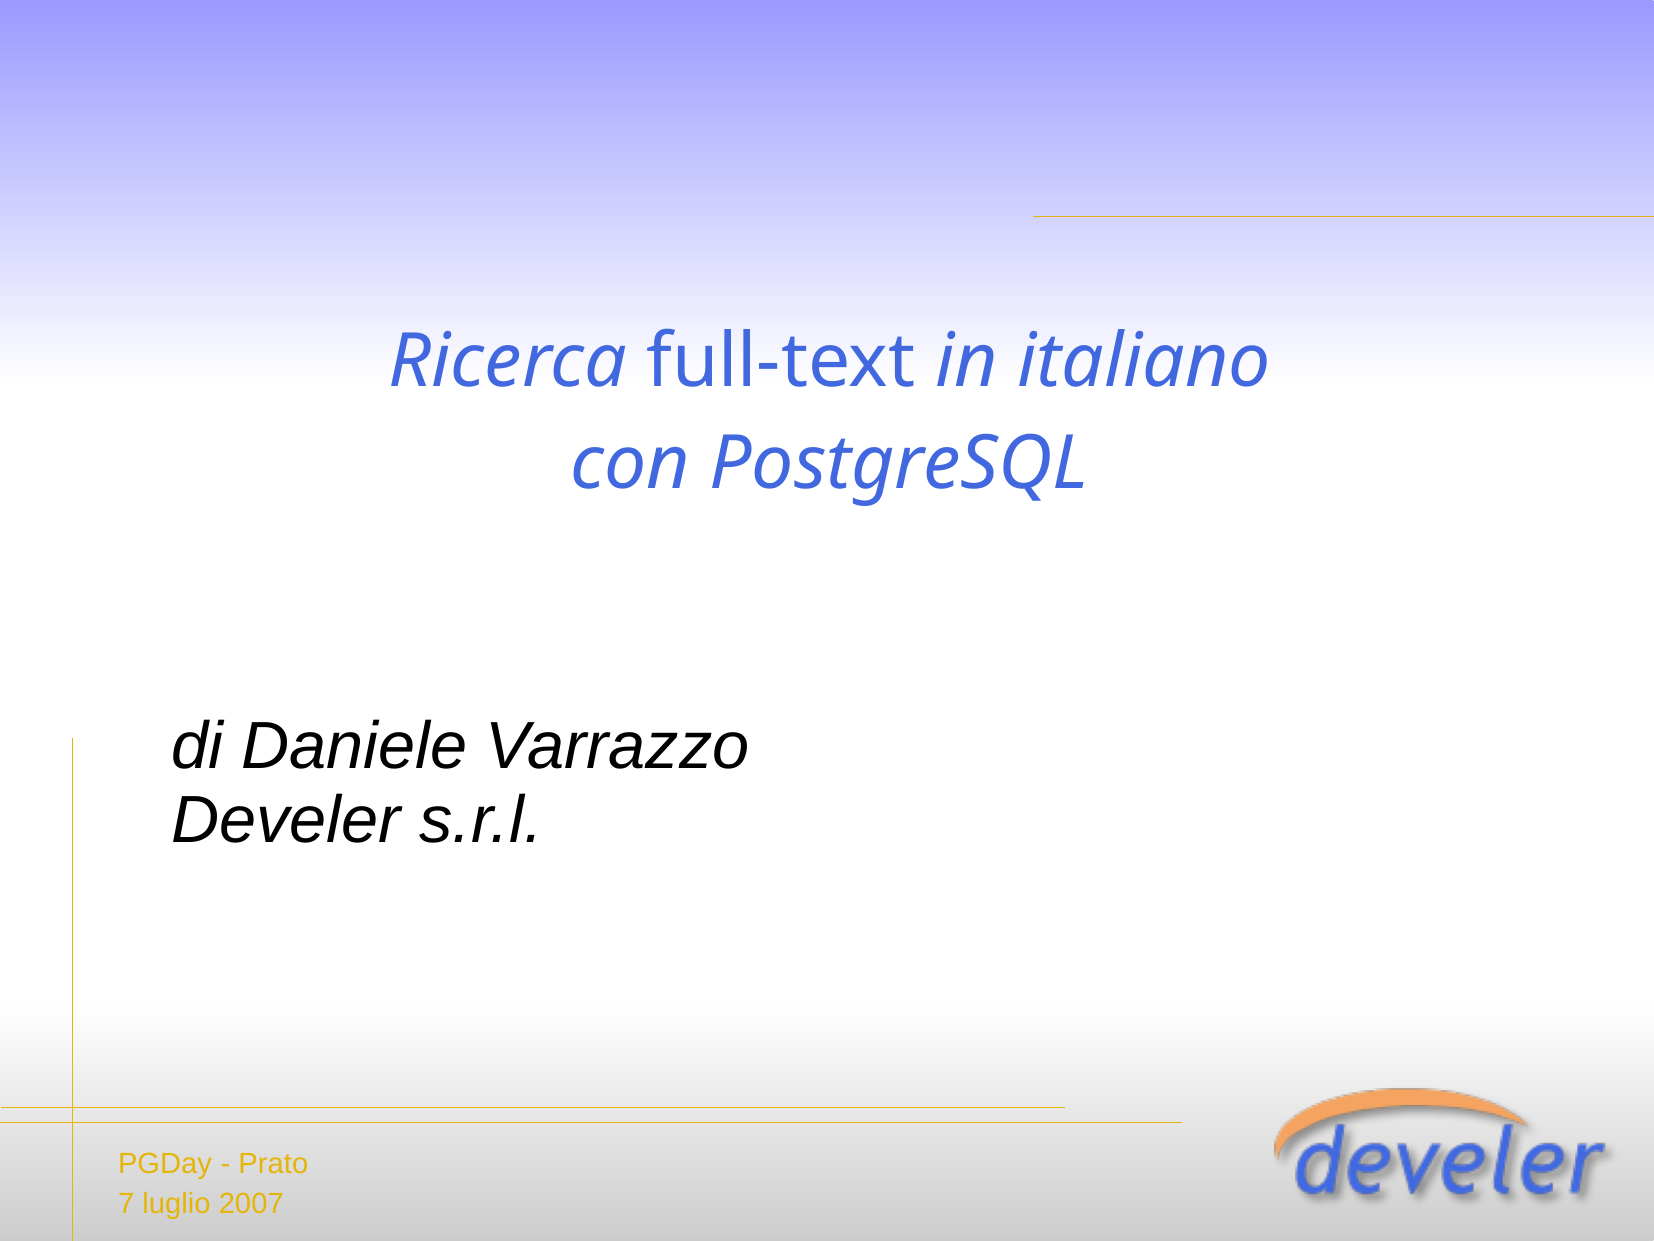

# Ricerca full-text in italiano con PostgreSQL
di Daniele Varrazzo
Develer s.r.l.
PGDay - Prato
7 luglio 2007